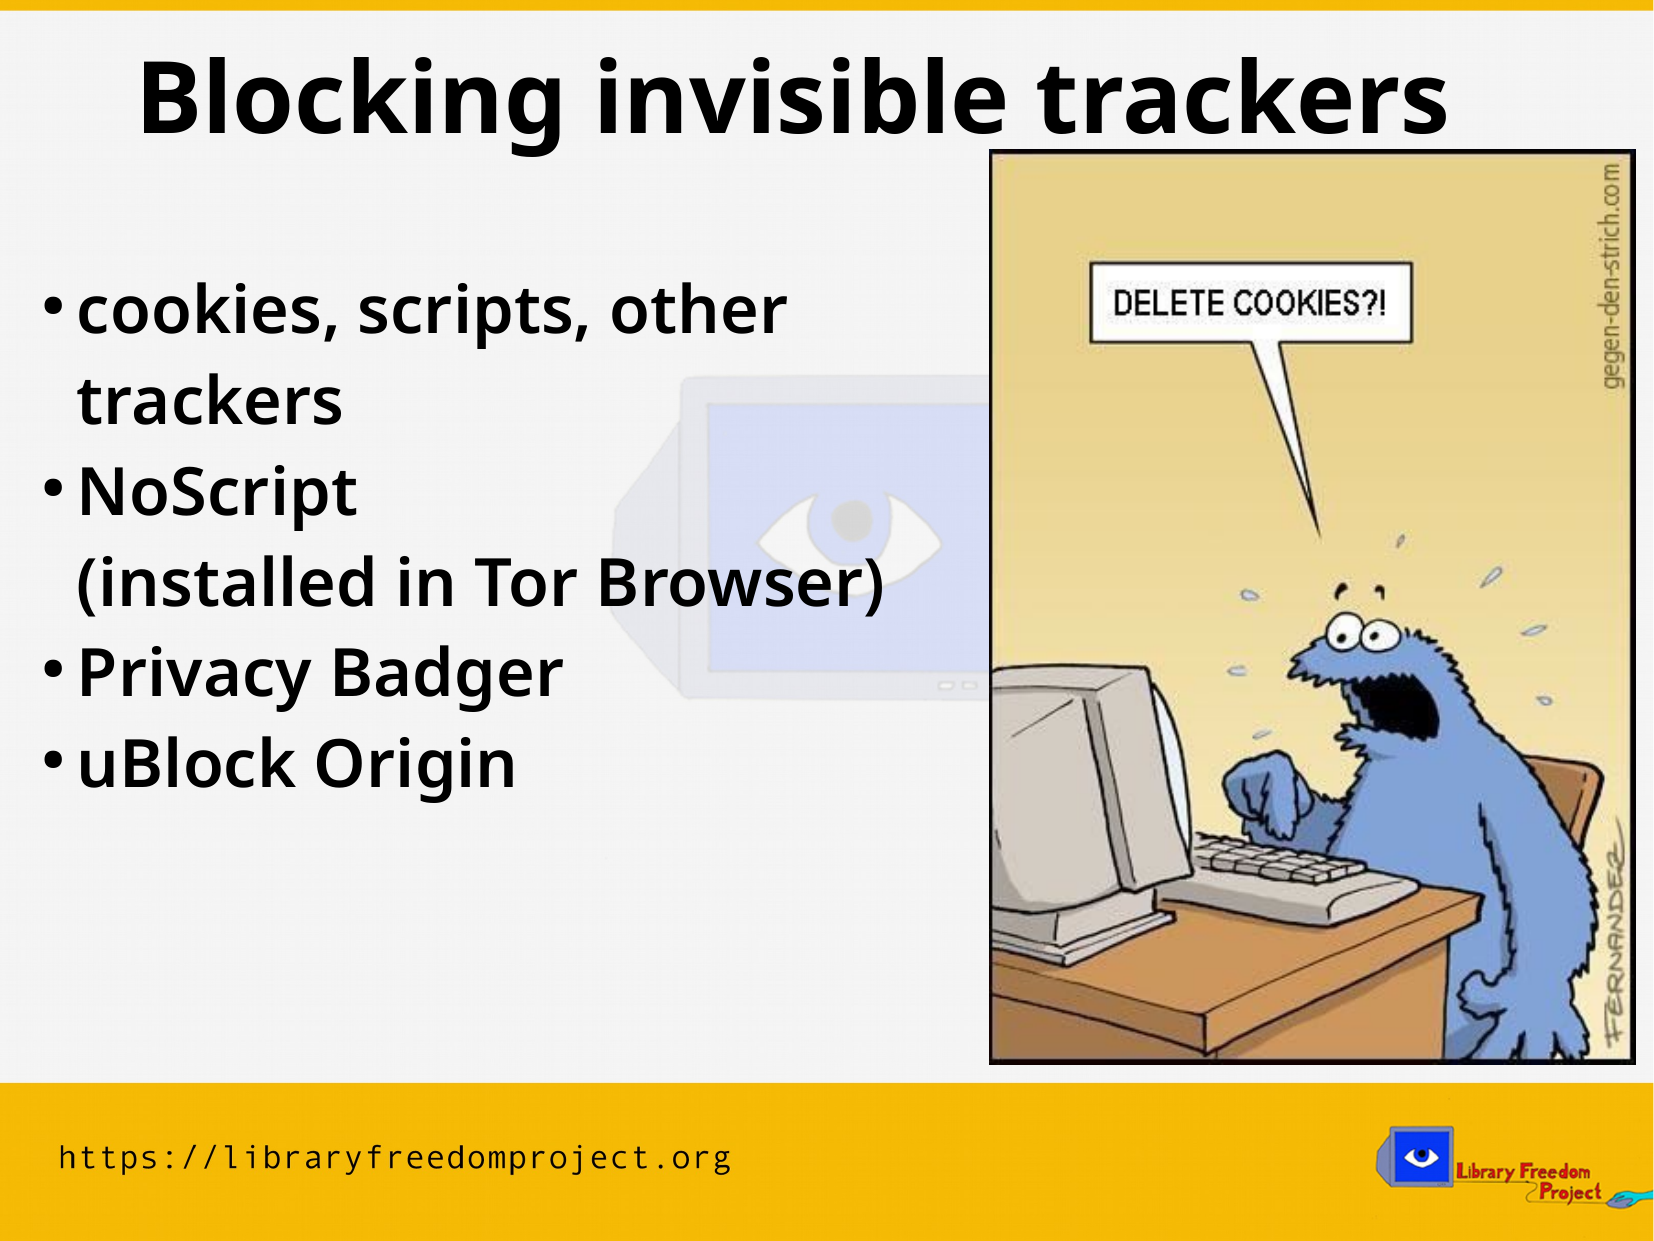

Blocking invisible trackers
#
cookies, scripts, other trackers
NoScript
(installed in Tor Browser)
Privacy Badger
uBlock Origin